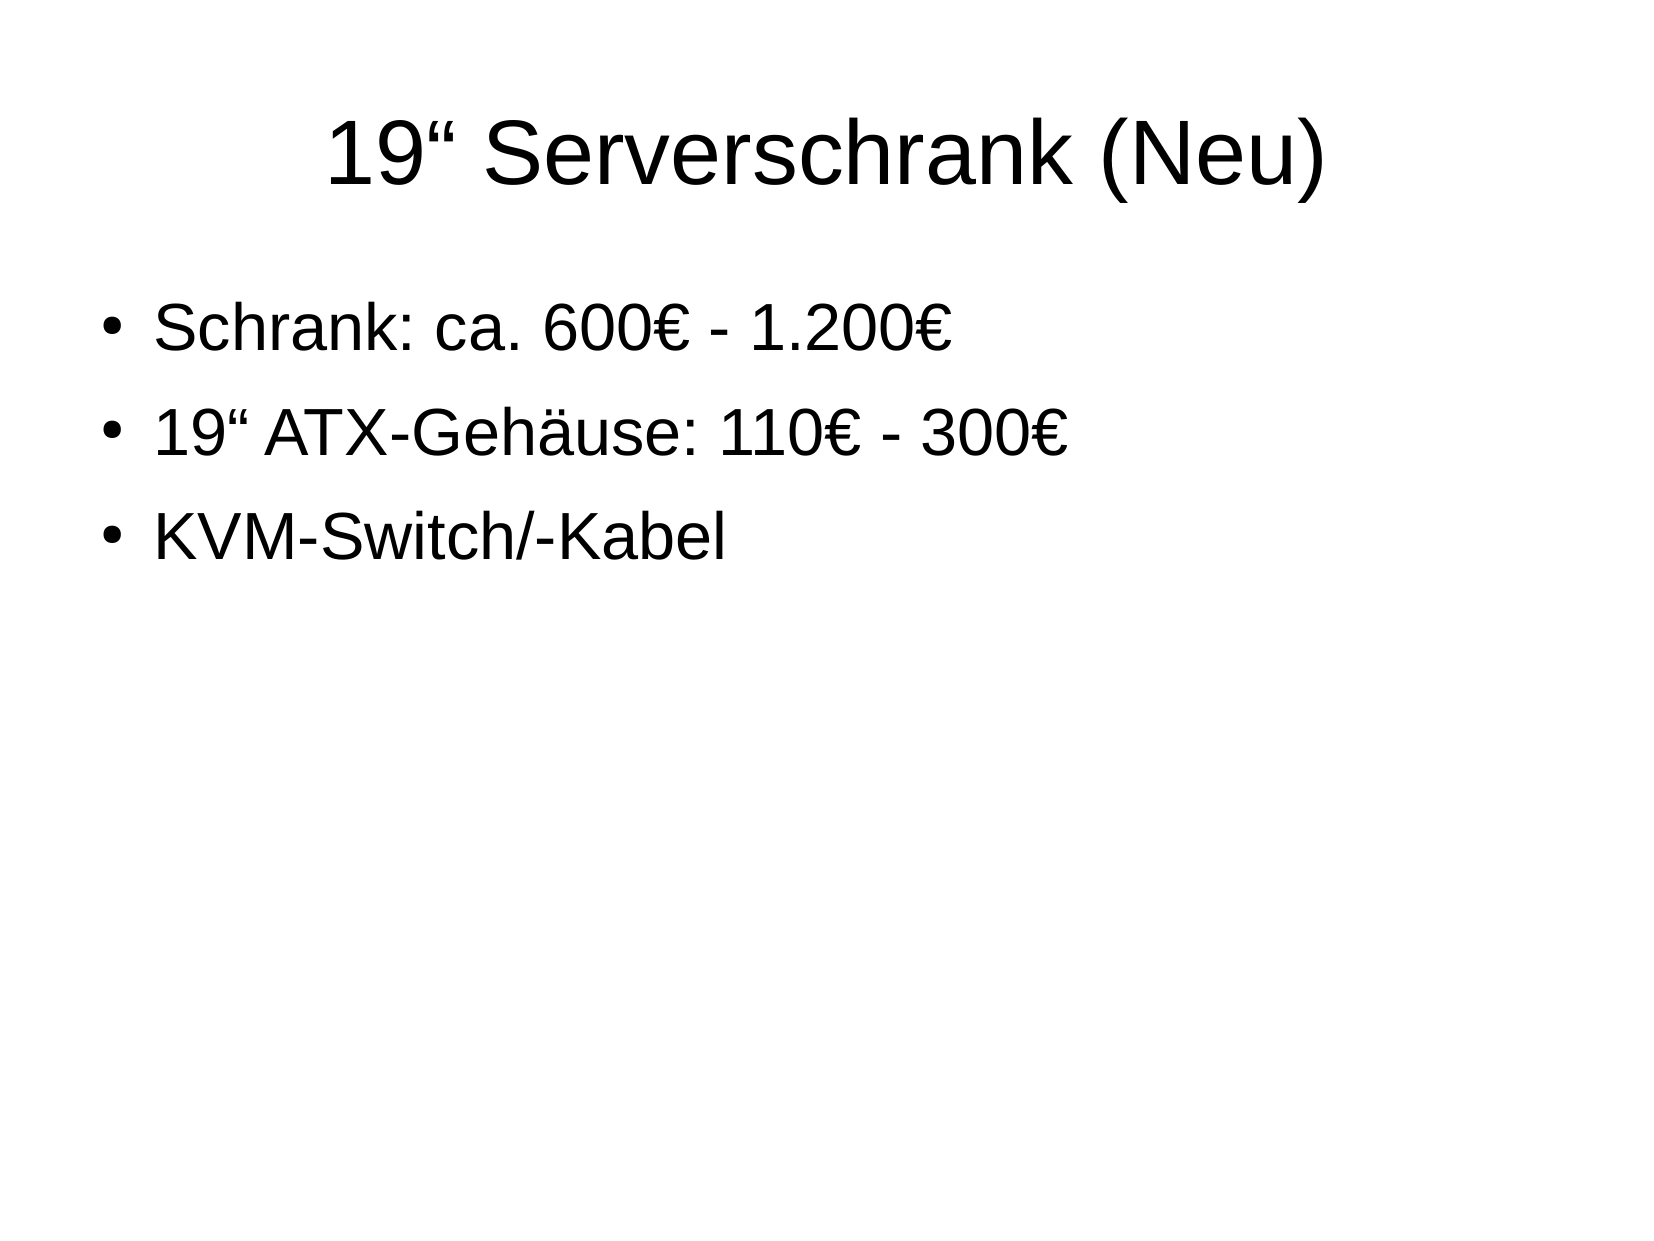

# 19“ Serverschrank (Neu)
Schrank: ca. 600€ - 1.200€
19“ ATX-Gehäuse: 110€ - 300€
KVM-Switch/-Kabel